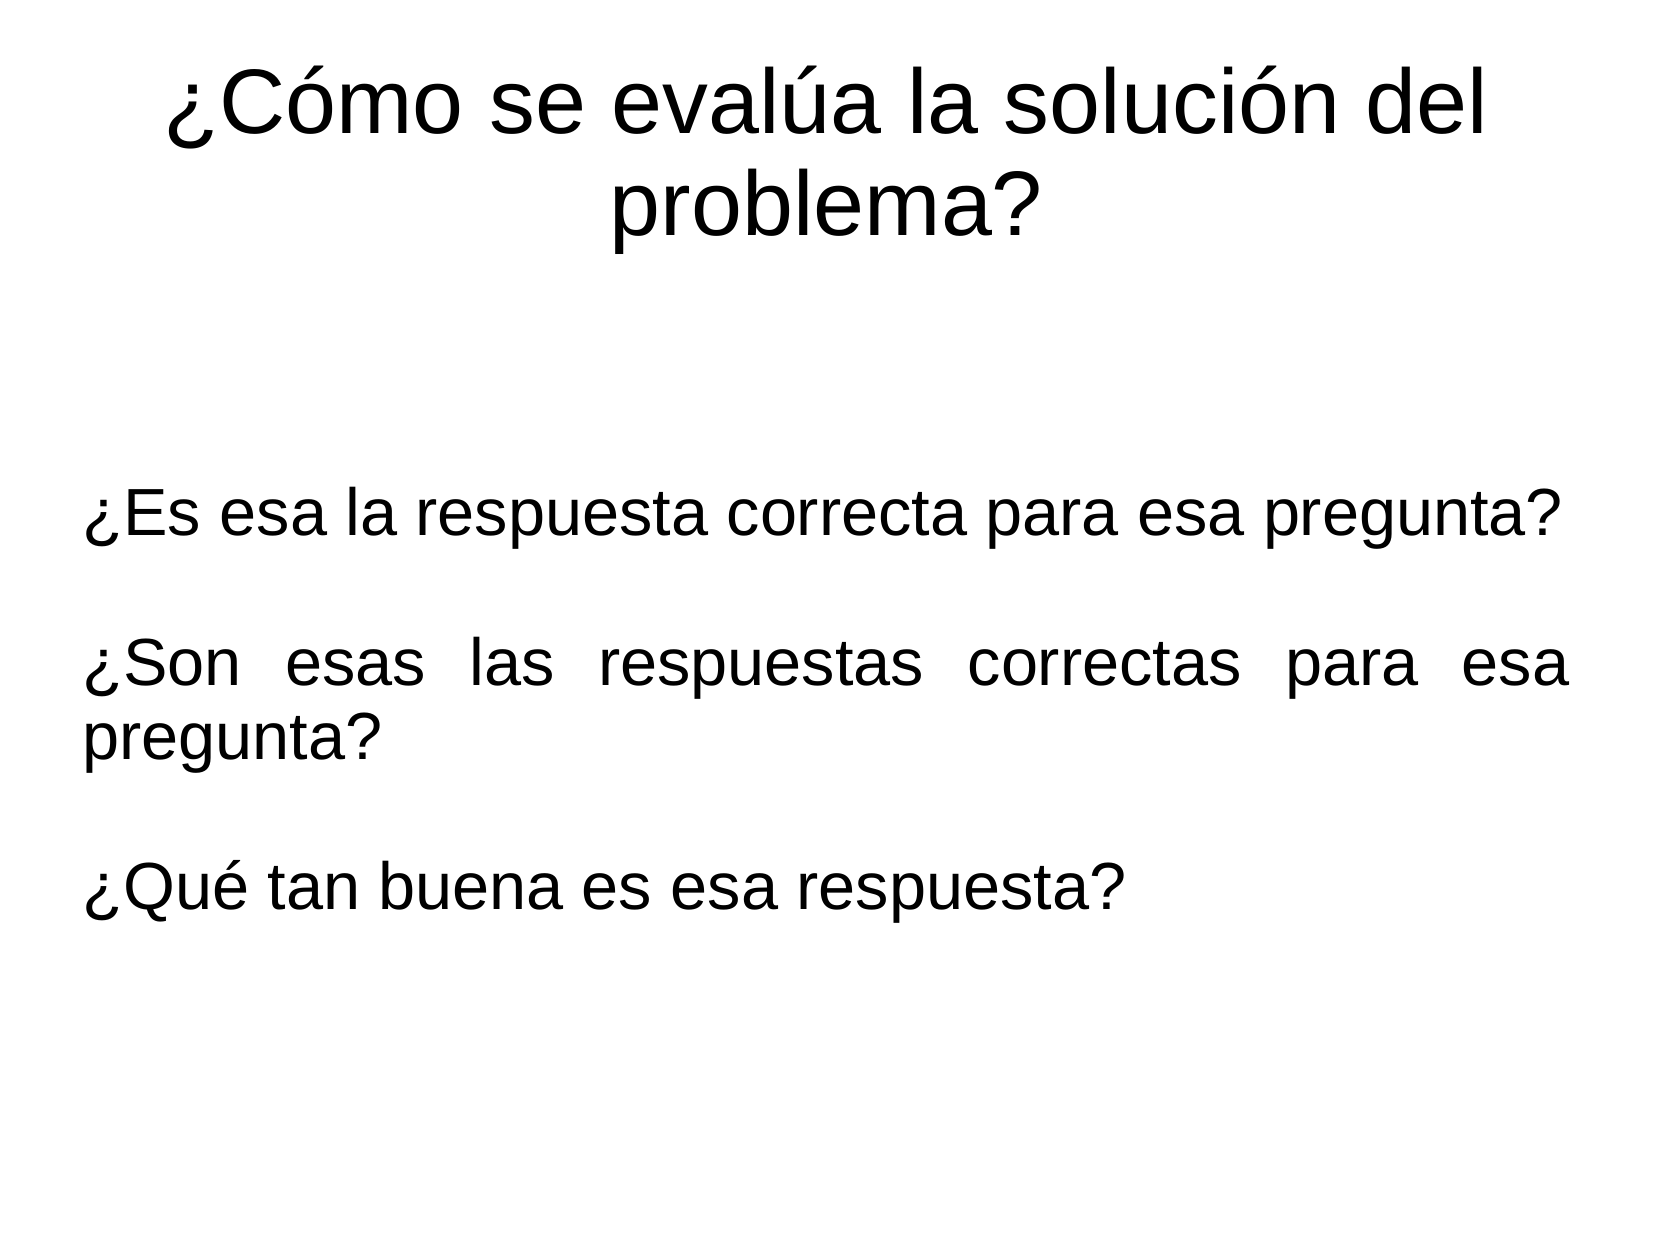

# ¿Cómo se evalúa la solución del problema?
¿Es esa la respuesta correcta para esa pregunta?
¿Son esas las respuestas correctas para esa pregunta?
¿Qué tan buena es esa respuesta?